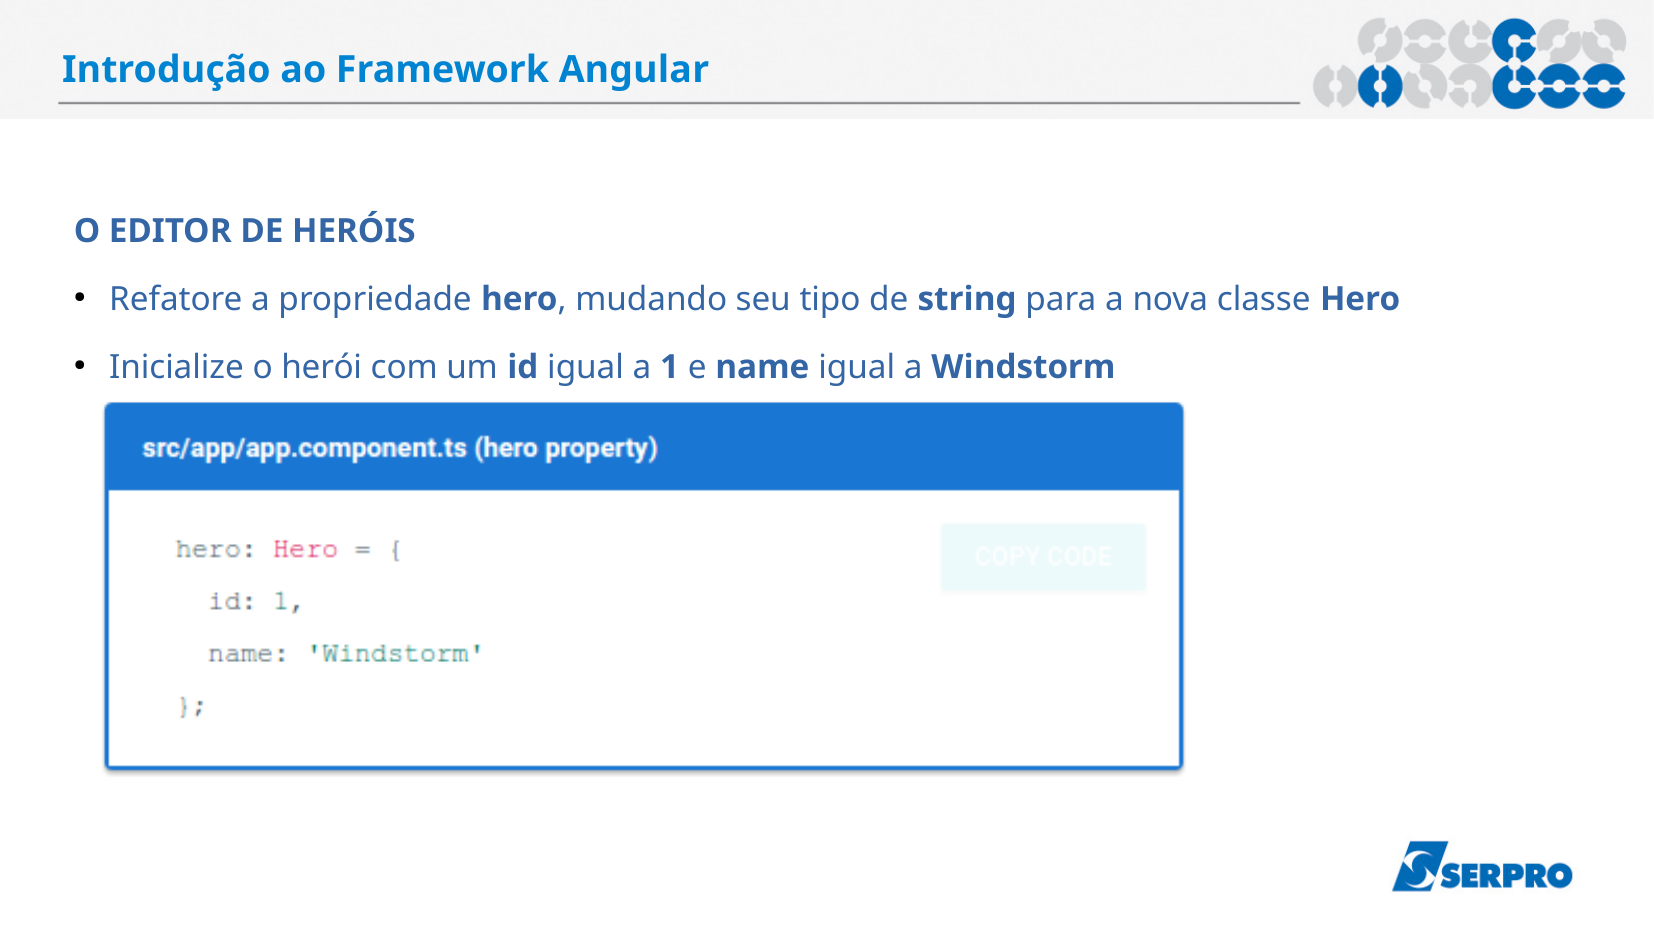

Introdução ao Framework Angular
O EDITOR DE HERÓIS
Refatore a propriedade hero, mudando seu tipo de string para a nova classe Hero
Inicialize o herói com um id igual a 1 e name igual a Windstorm